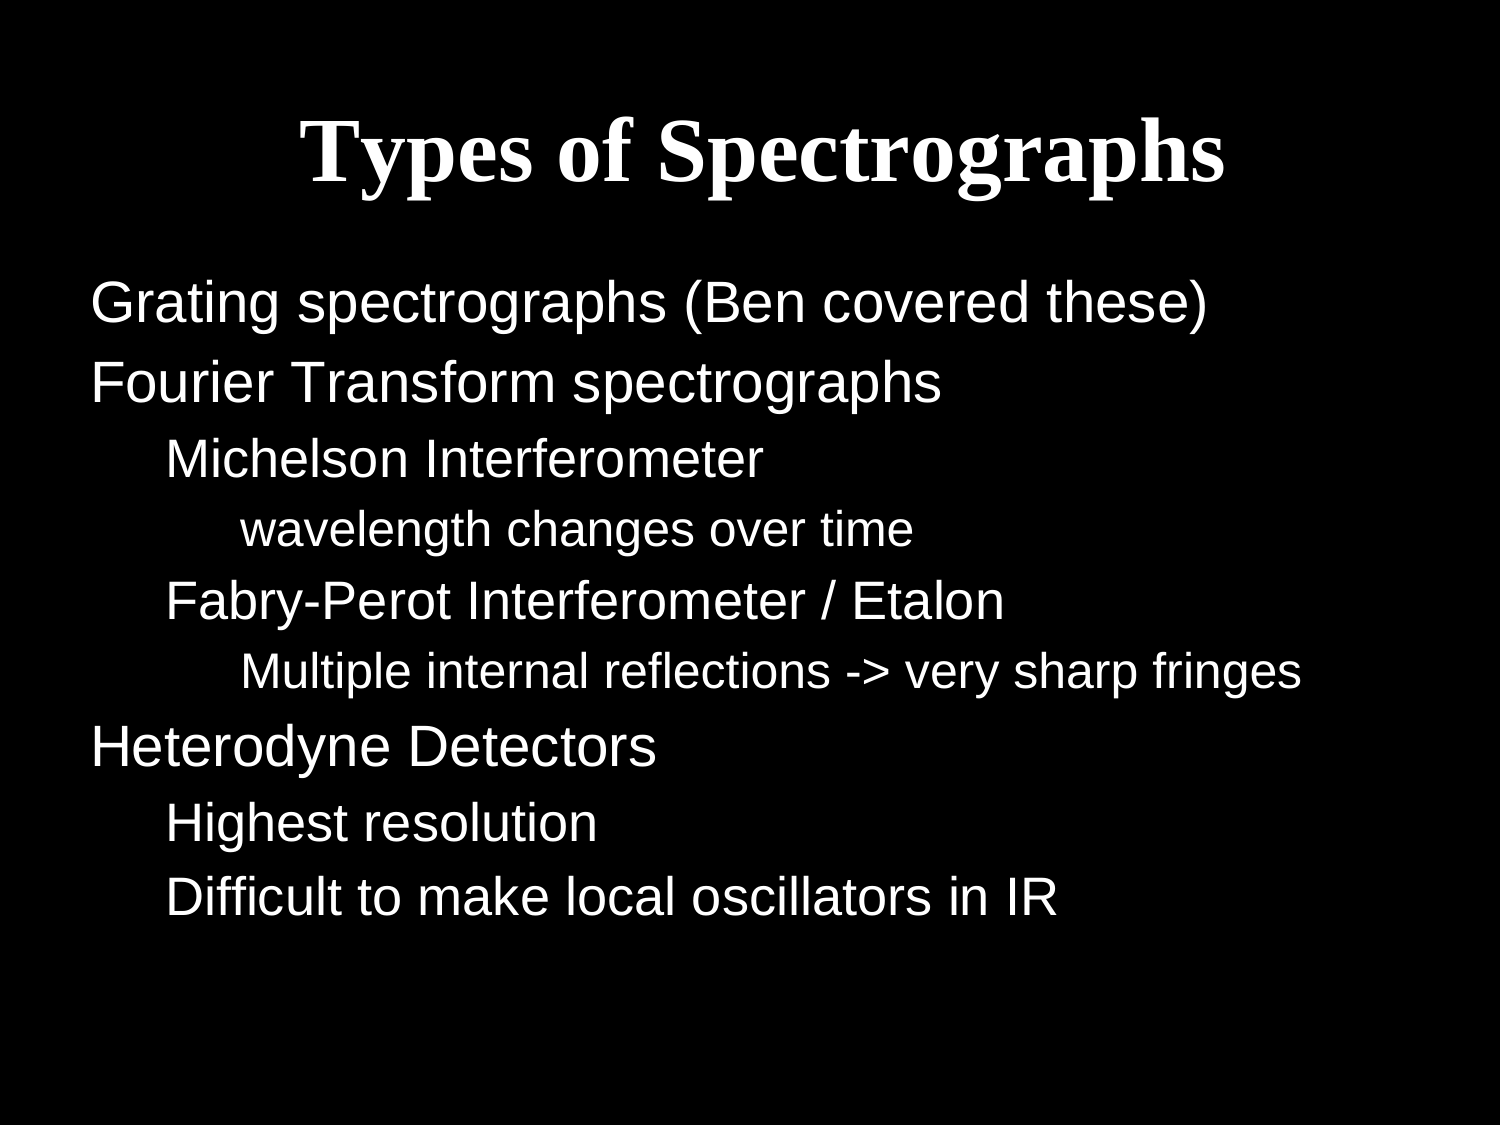

# Types of Spectrographs
Grating spectrographs (Ben covered these)
Fourier Transform spectrographs
Michelson Interferometer
wavelength changes over time
Fabry-Perot Interferometer / Etalon
Multiple internal reflections -> very sharp fringes
Heterodyne Detectors
Highest resolution
Difficult to make local oscillators in IR